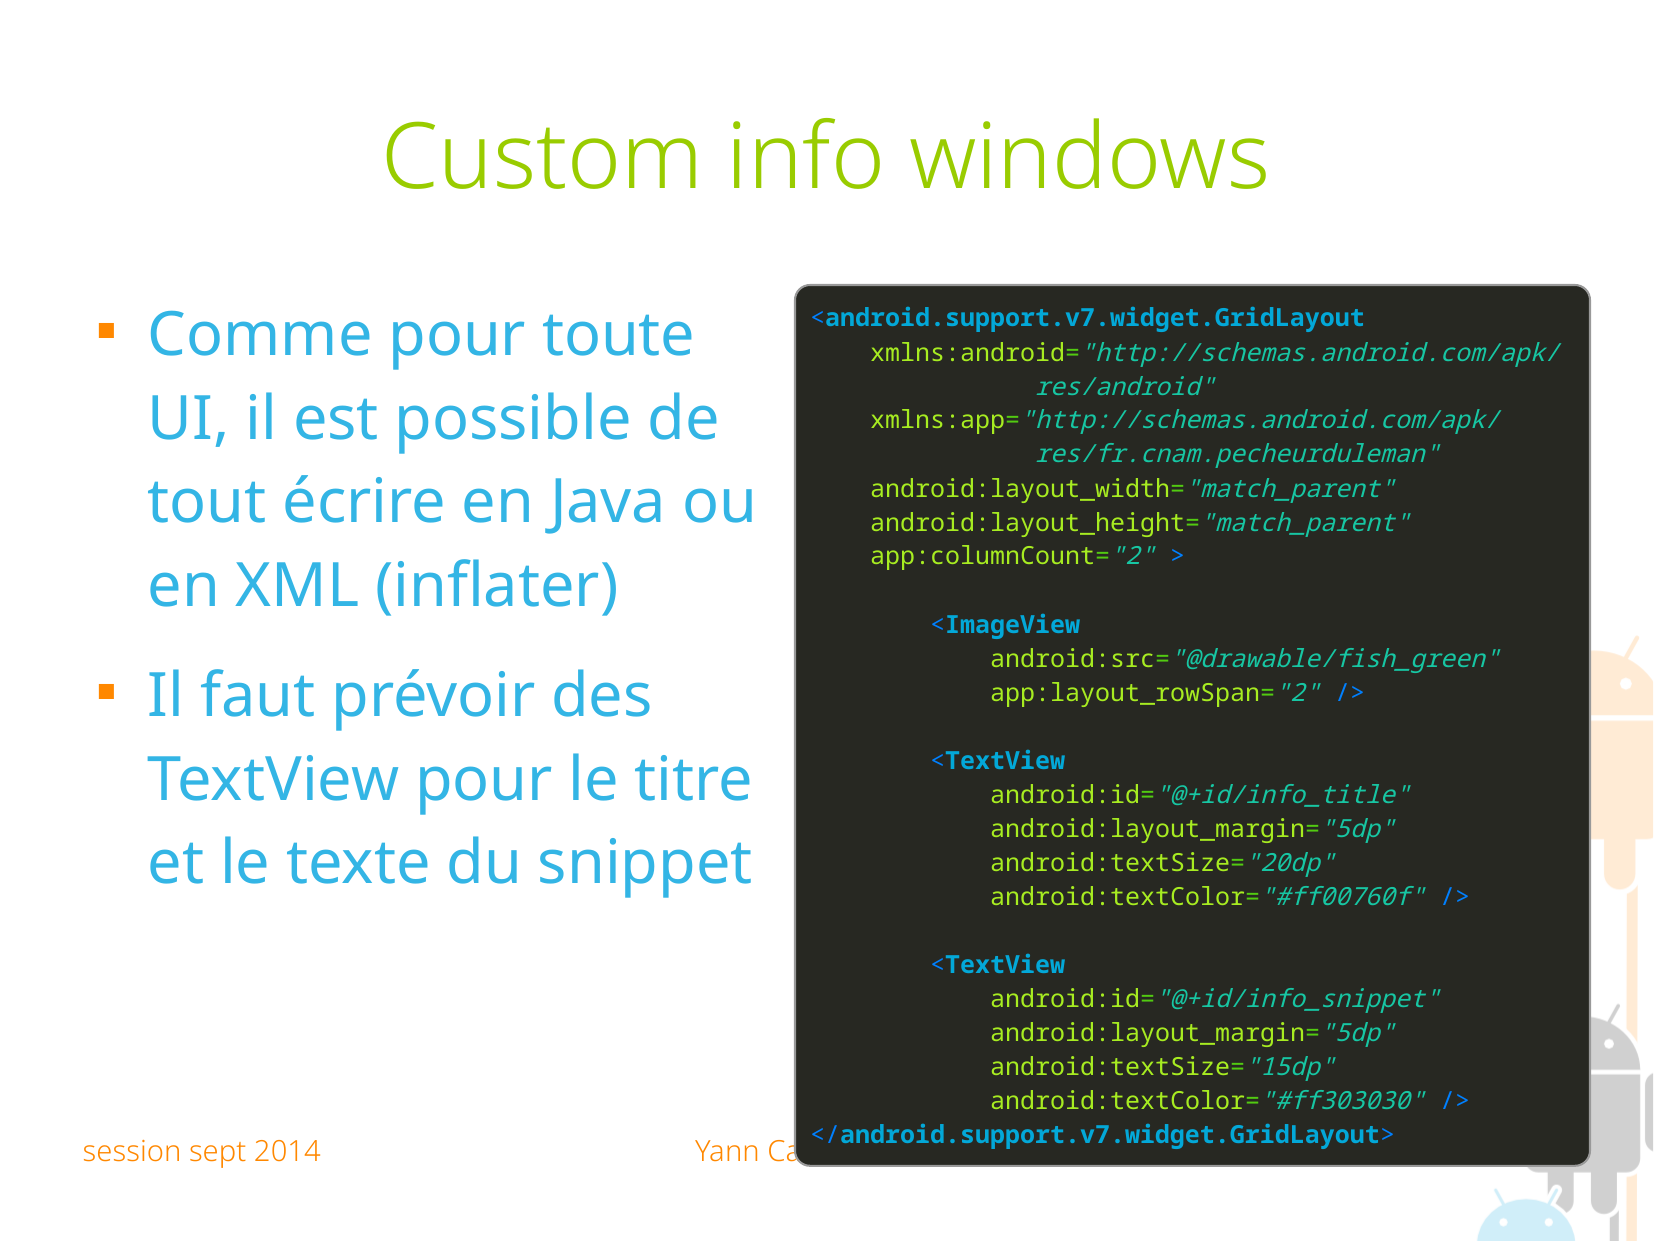

# Custom info windows
<android.support.v7.widget.GridLayout
 xmlns:android="http://schemas.android.com/apk/
 res/android"
 xmlns:app="http://schemas.android.com/apk/
 res/fr.cnam.pecheurduleman"
 android:layout_width="match_parent"
 android:layout_height="match_parent"
 app:columnCount="2" >
 <ImageView
 android:src="@drawable/fish_green"
 app:layout_rowSpan="2" />
 <TextView
 android:id="@+id/info_title"
 android:layout_margin="5dp"
 android:textSize="20dp"
 android:textColor="#ff00760f" />
 <TextView
 android:id="@+id/info_snippet"
 android:layout_margin="5dp"
 android:textSize="15dp"
 android:textColor="#ff303030" />
</android.support.v7.widget.GridLayout>
Comme pour toute UI, il est possible de tout écrire en Java ou en XML (inflater)
Il faut prévoir des TextView pour le titre et le texte du snippet
session sept 2014
Yann Caron (c) 2014
48